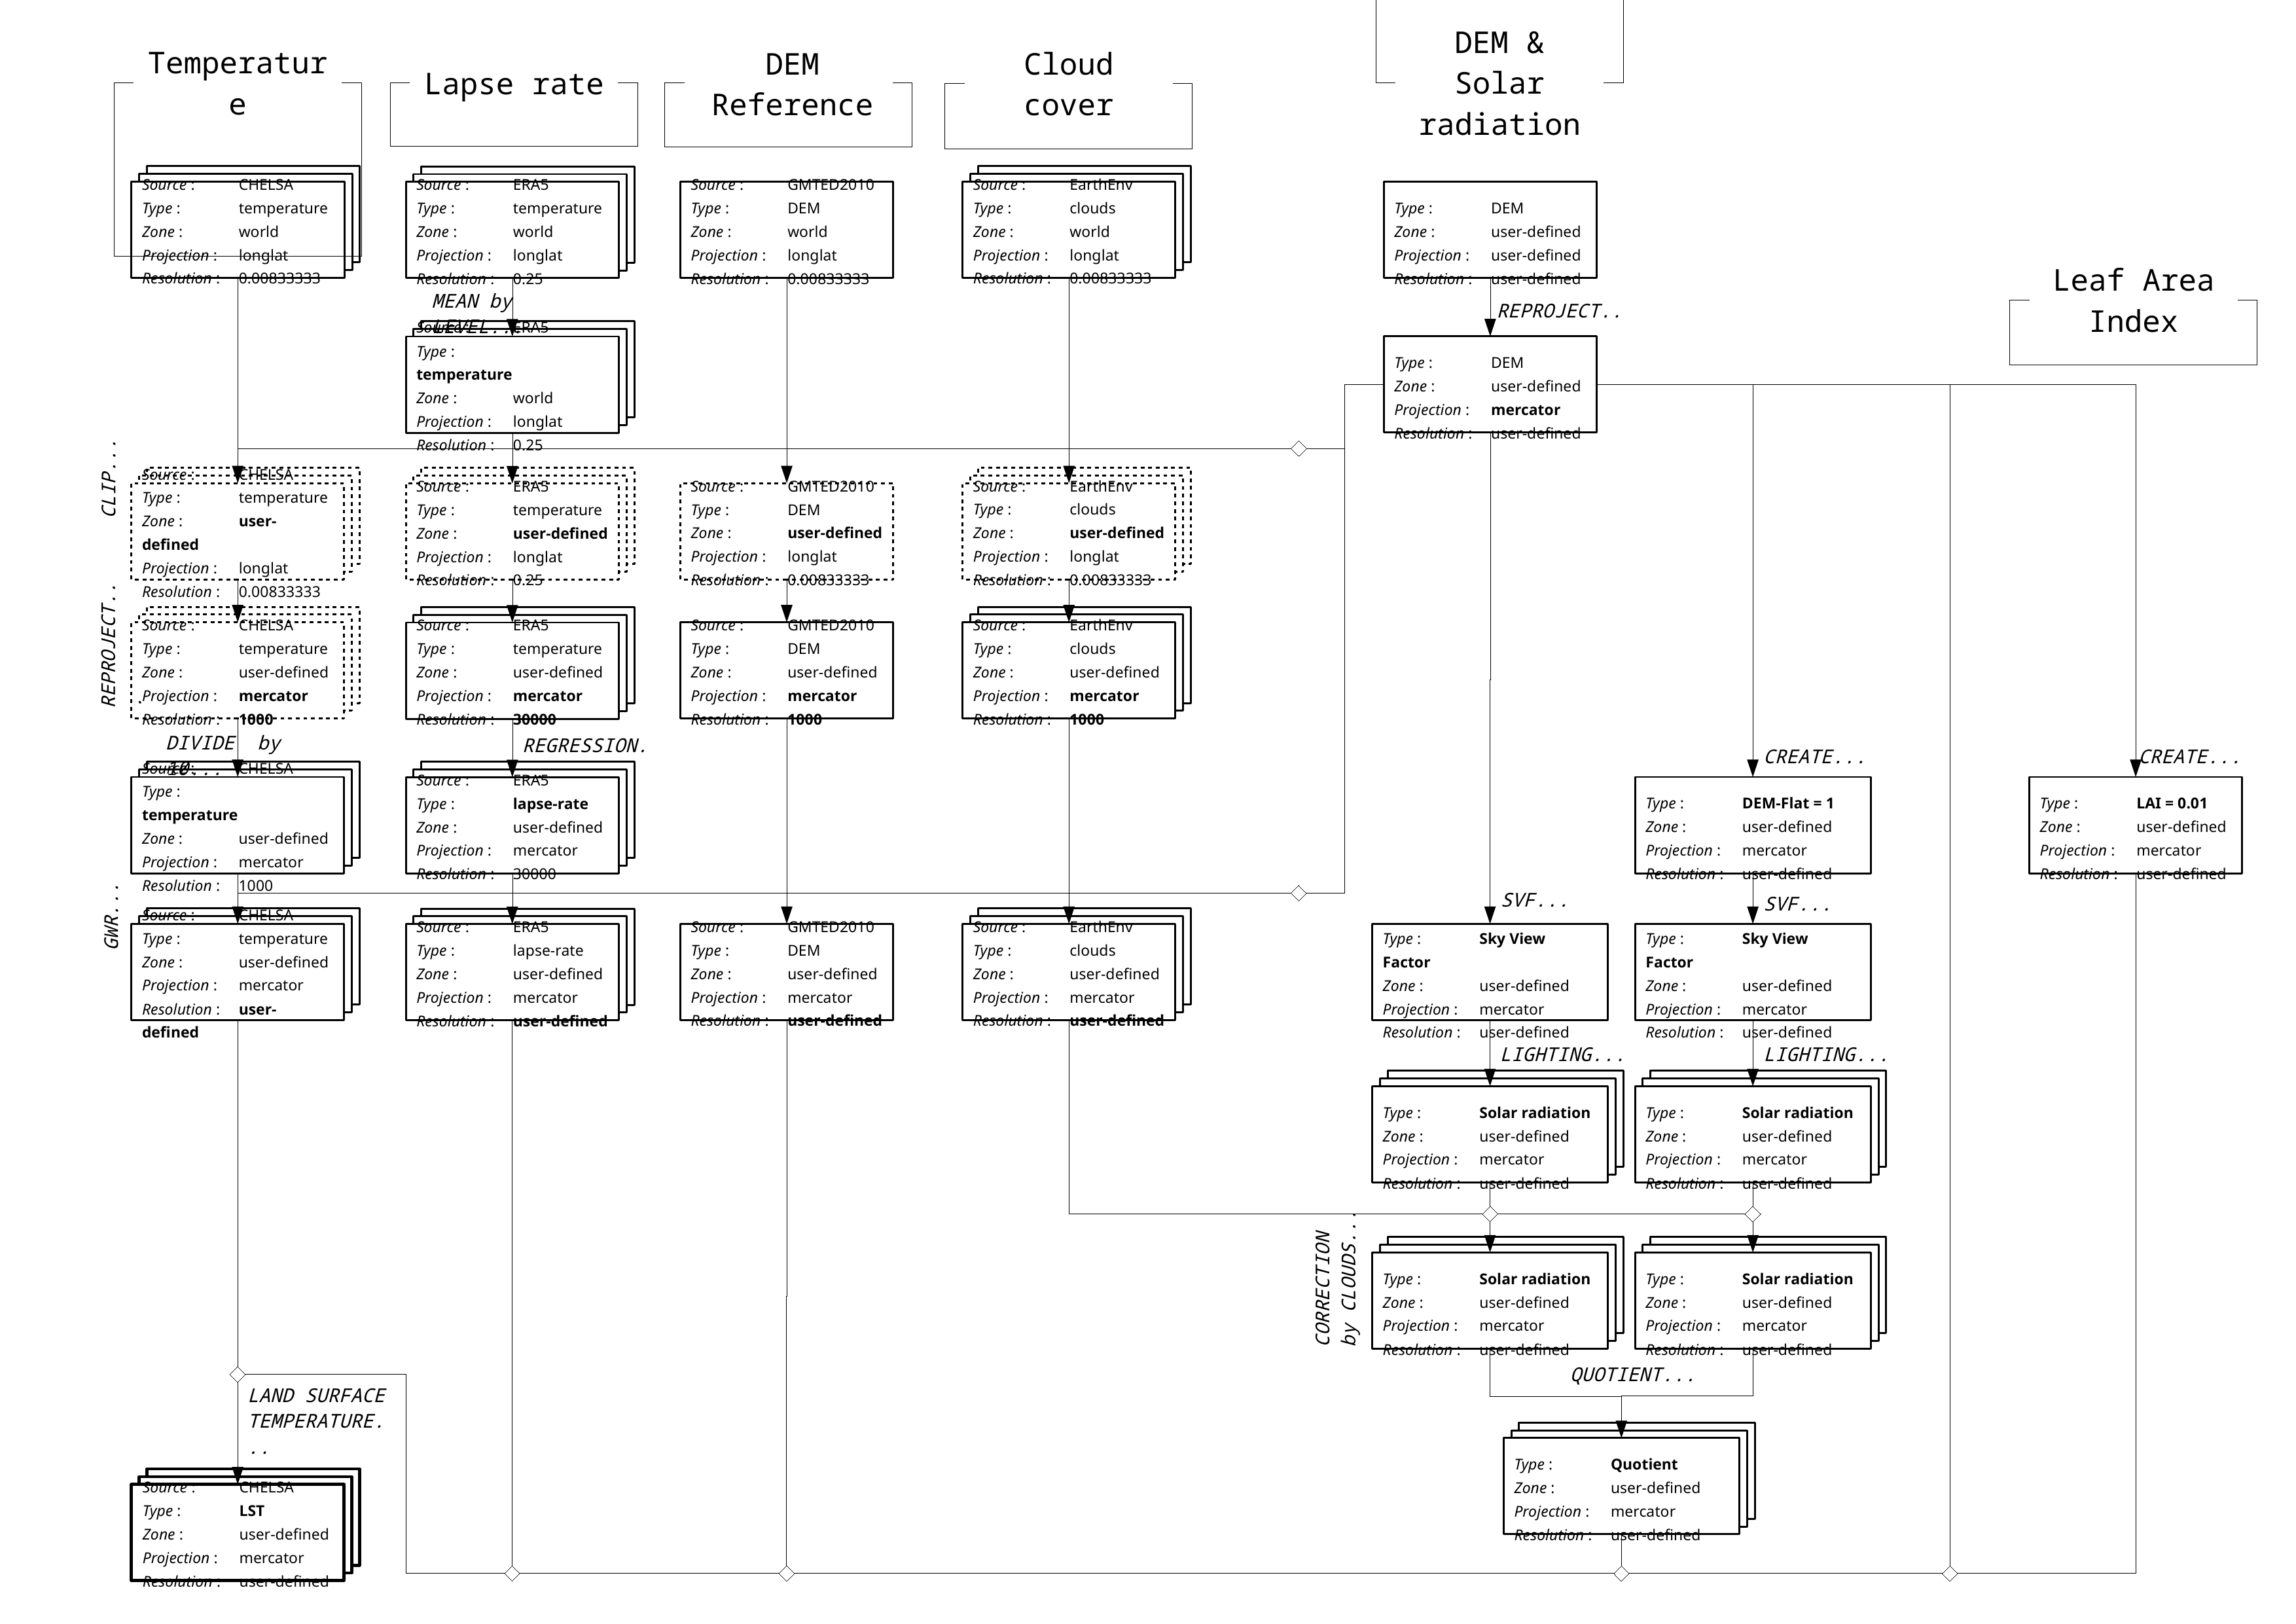

DEM & Solar radiation
Temperature
DEM Reference
Cloud
cover
Lapse rate
Source : 	CHELSA
Type : 		temperature
Zone :		world
Projection : 	longlat
Resolution : 	0.00833333
Source : 	EarthEnv
Type : 		clouds
Zone :		world
Projection : 	longlat
Resolution : 	0.00833333
Source : 	GMTED2010
Type : 		DEM
Zone :		world
Projection : 	longlat
Resolution : 	0.00833333
Type : 		DEM
Zone :		user-defined
Projection : 	user-defined
Resolution : 	user-defined
Source : 	ERA5
Type : 		temperature
Zone :		world
Projection : 	longlat
Resolution : 	0.25
Leaf Area Index
MEAN by LEVEL...
REPROJECT...
Type : 		DEM
Zone :		user-defined
Projection : 	mercator
Resolution : 	user-defined
Source : 	ERA5
Type : 		temperature
Zone :		world
Projection : 	longlat
Resolution : 	0.25
CLIP...
Source : 	CHELSA
Type : 		temperature
Zone :		user-defined
Projection : 	longlat
Resolution : 	0.00833333
Source : 	EarthEnv
Type : 		clouds
Zone :		user-defined
Projection : 	longlat
Resolution : 	0.00833333
Source : 	GMTED2010
Type : 		DEM
Zone :		user-defined
Projection : 	longlat
Resolution : 	0.00833333
Source : 	ERA5
Type : 		temperature
Zone :		user-defined
Projection : 	longlat
Resolution : 	0.25
REPROJECT...
Source : 	CHELSA
Type : 		temperature
Zone :		user-defined
Projection : 	mercator
Resolution : 	1000
Source : 	EarthEnv
Type : 		clouds
Zone :		user-defined
Projection : 	mercator
Resolution : 	1000
Source : 	GMTED2010
Type : 		DEM
Zone :		user-defined
Projection : 	mercator
Resolution : 	1000
Source : 	ERA5
Type : 		temperature
Zone :		user-defined
Projection : 	mercator
Resolution : 	30000
DIVIDE by 10...
REGRESSION...
CREATE...
CREATE...
Source : 	CHELSA
Type : 		temperature
Zone :		user-defined
Projection : 	mercator
Resolution : 	1000
Type : 		DEM-Flat = 1
Zone :		user-defined
Projection : 	mercator
Resolution : 	user-defined
Type : 		LAI = 0.01
Zone :		user-defined
Projection : 	mercator
Resolution : 	user-defined
Source : 	ERA5
Type : 		lapse-rate
Zone :		user-defined
Projection : 	mercator
Resolution : 	30000
GWR...
SVF...
SVF...
Source : 	CHELSA
Type : 		temperature
Zone :		user-defined
Projection : 	mercator
Resolution : 	user-defined
Source : 	EarthEnv
Type : 		clouds
Zone :		user-defined
Projection : 	mercator
Resolution : 	user-defined
Source : 	GMTED2010
Type : 		DEM
Zone :		user-defined
Projection : 	mercator
Resolution : 	user-defined
Type : 		Sky View Factor
Zone :		user-defined
Projection : 	mercator
Resolution : 	user-defined
Type : 		Sky View Factor
Zone :		user-defined
Projection : 	mercator
Resolution : 	user-defined
Source : 	ERA5
Type : 		lapse-rate
Zone :		user-defined
Projection : 	mercator
Resolution : 	user-defined
LIGHTING...
LIGHTING...
Type : 		Solar radiation
Zone :		user-defined
Projection : 	mercator
Resolution : 	user-defined
Type : 		Solar radiation
Zone :		user-defined
Projection : 	mercator
Resolution : 	user-defined
CORRECTION
by CLOUDS...
Type : 		Solar radiation
Zone :		user-defined
Projection : 	mercator
Resolution : 	user-defined
Type : 		Solar radiation
Zone :		user-defined
Projection : 	mercator
Resolution : 	user-defined
QUOTIENT...
LAND SURFACE TEMPERATURE...
Type : 		Quotient
Zone :		user-defined
Projection : 	mercator
Resolution : 	user-defined
Source : 	CHELSA
Type : 		LST
Zone :		user-defined
Projection : 	mercator
Resolution : 	user-defined